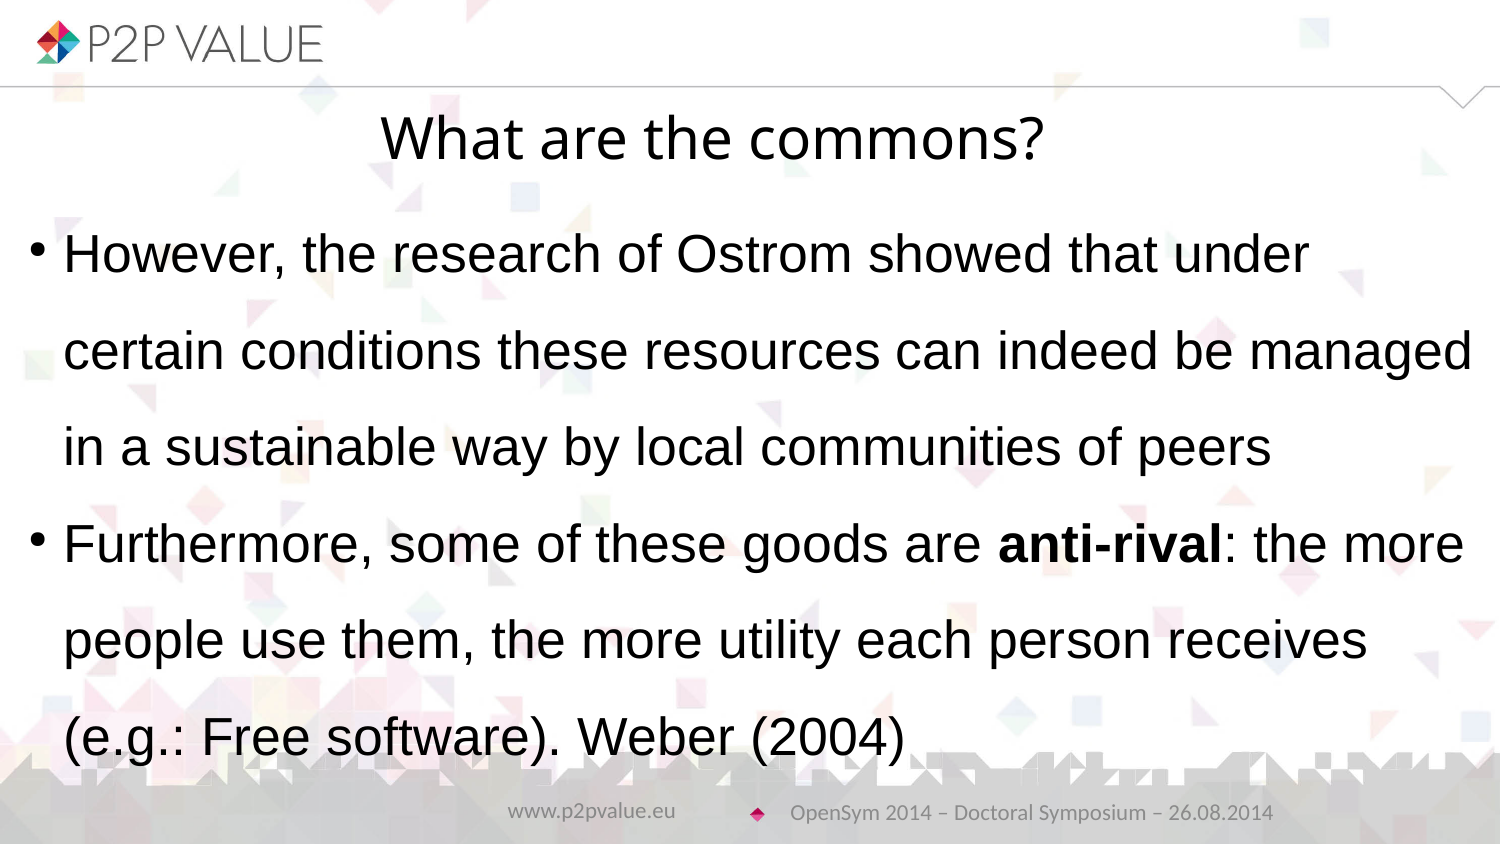

# What are the commons?
However, the research of Ostrom showed that under certain conditions these resources can indeed be managed in a sustainable way by local communities of peers
Furthermore, some of these goods are anti-rival: the more people use them, the more utility each person receives (e.g.: Free software). Weber (2004)
OpenSym 2014 – Doctoral Symposium – 26.08.2014
www.p2pvalue.eu